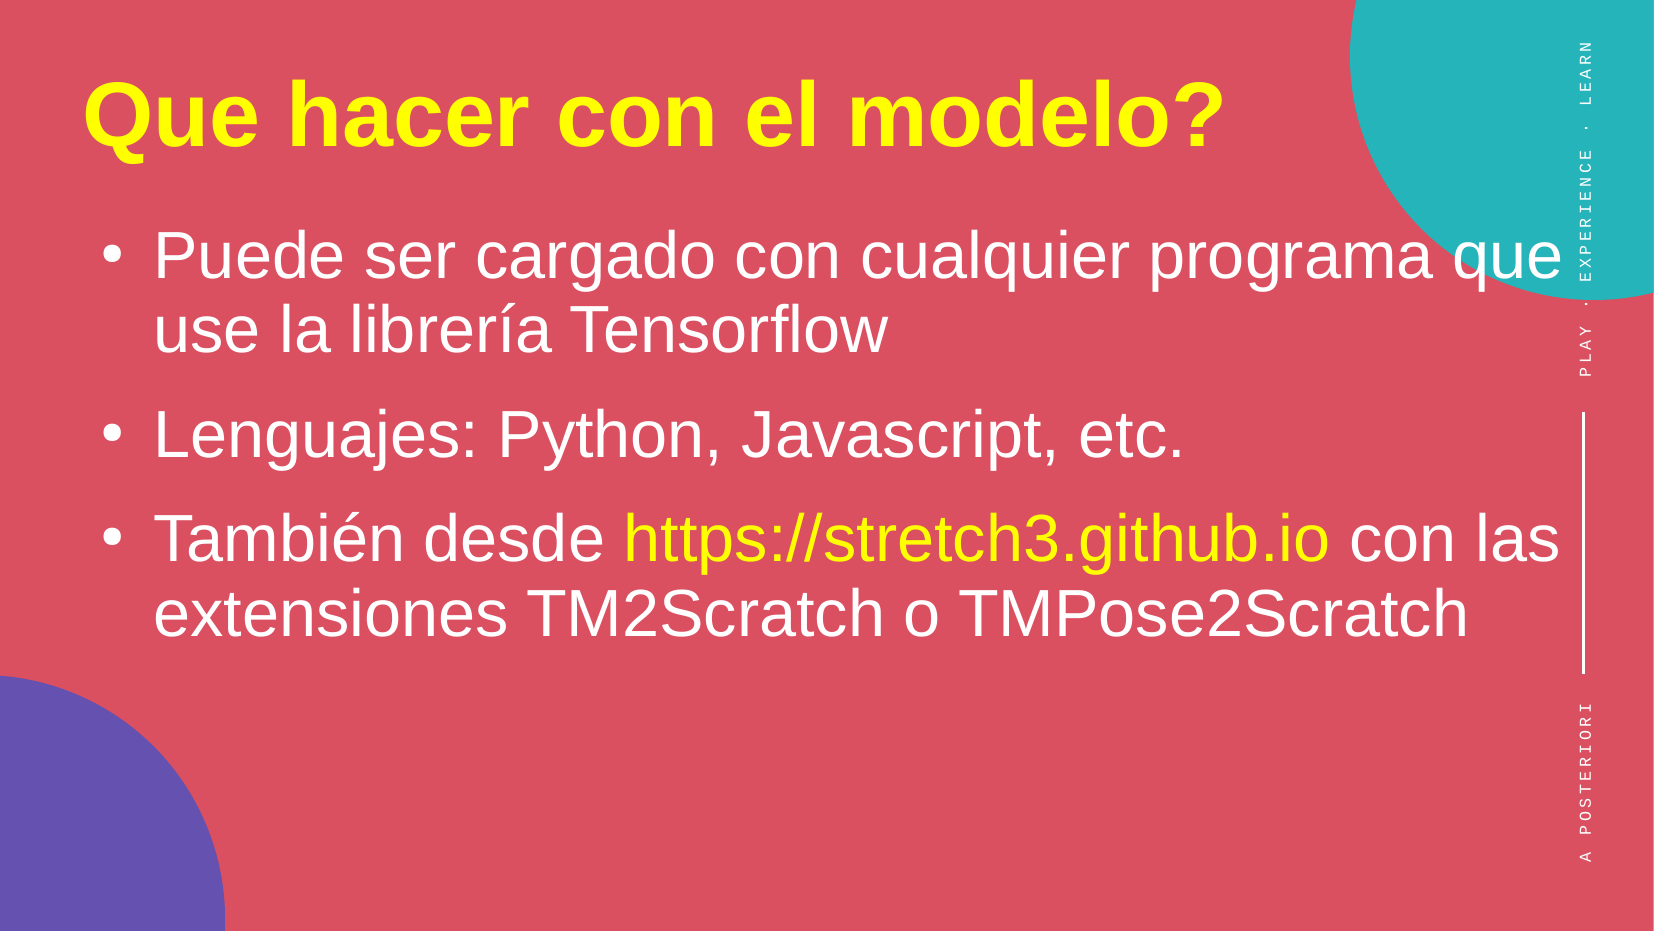

# Que hacer con el modelo?
Puede ser cargado con cualquier programa que use la librería Tensorflow
Lenguajes: Python, Javascript, etc.
También desde https://stretch3.github.io con las extensiones TM2Scratch o TMPose2Scratch